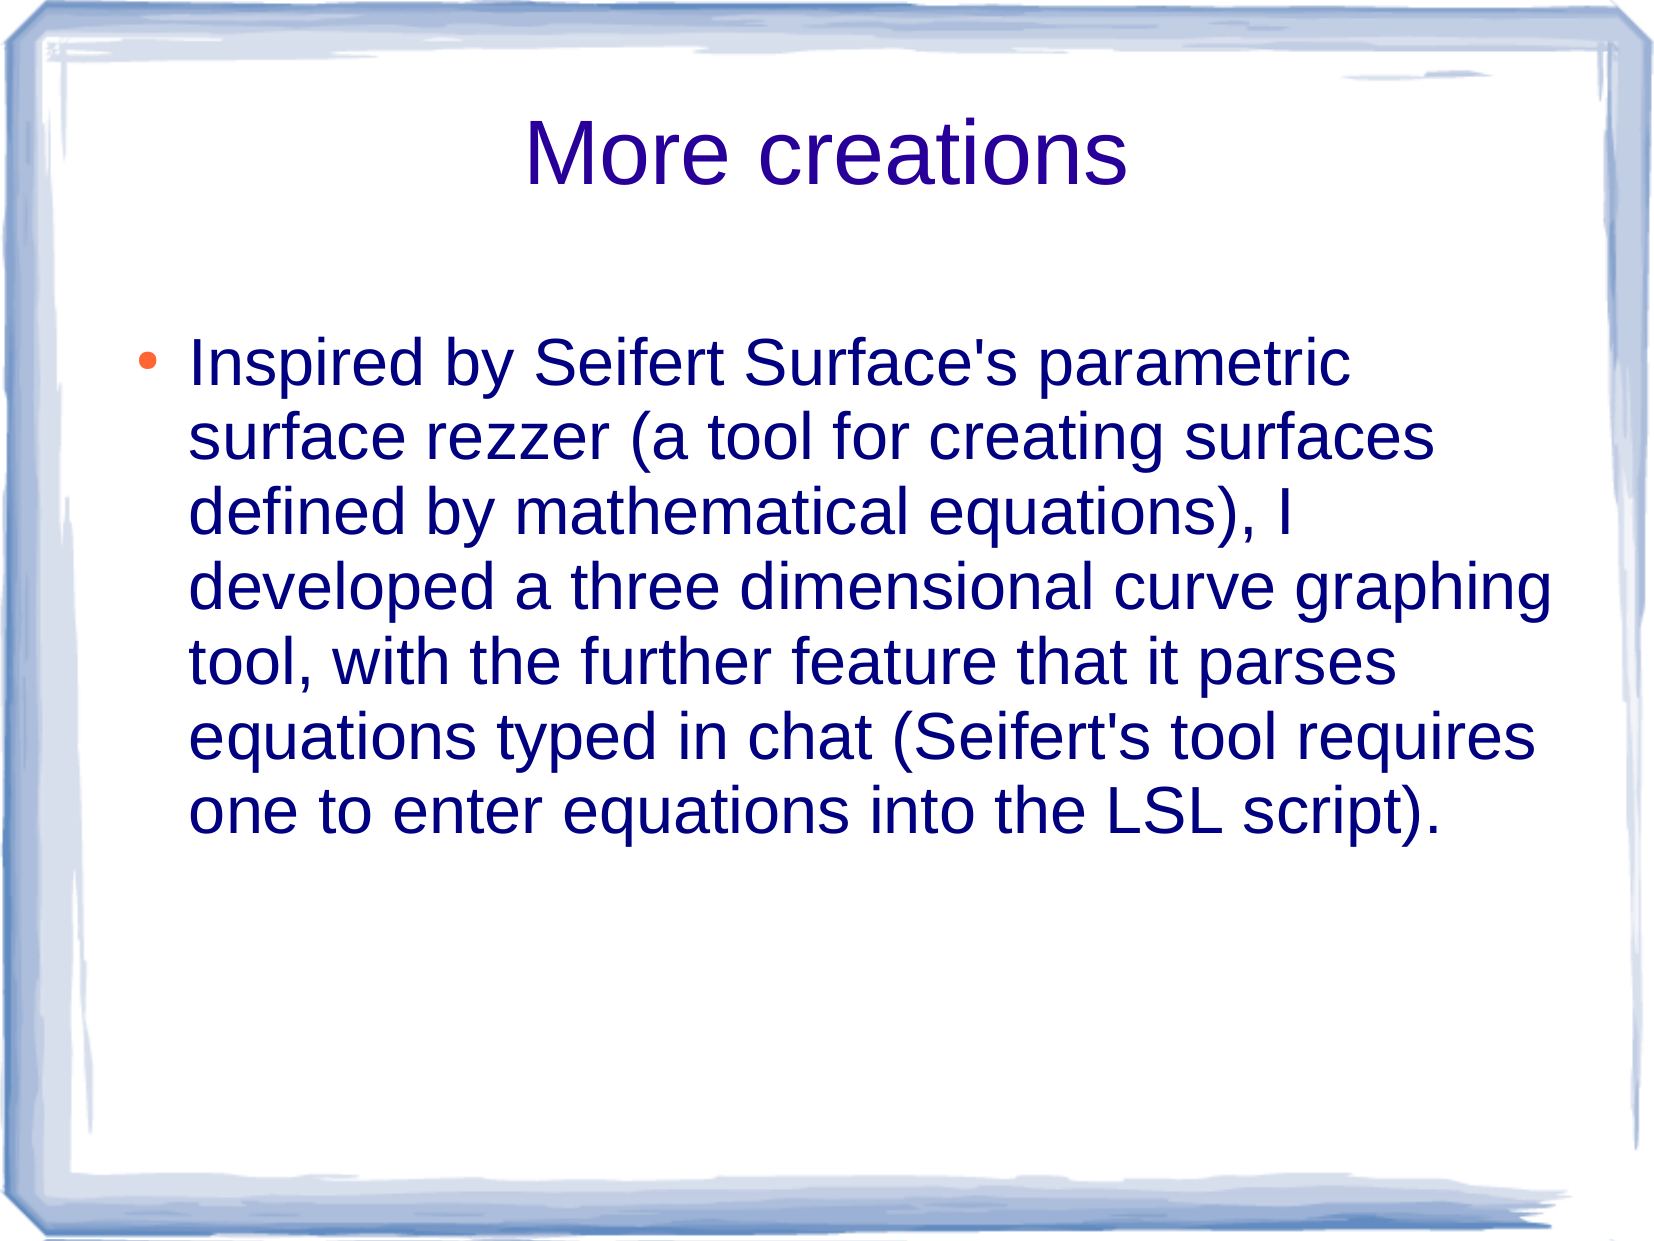

# More creations
Inspired by Seifert Surface's parametric surface rezzer (a tool for creating surfaces defined by mathematical equations), I developed a three dimensional curve graphing tool, with the further feature that it parses equations typed in chat (Seifert's tool requires one to enter equations into the LSL script).